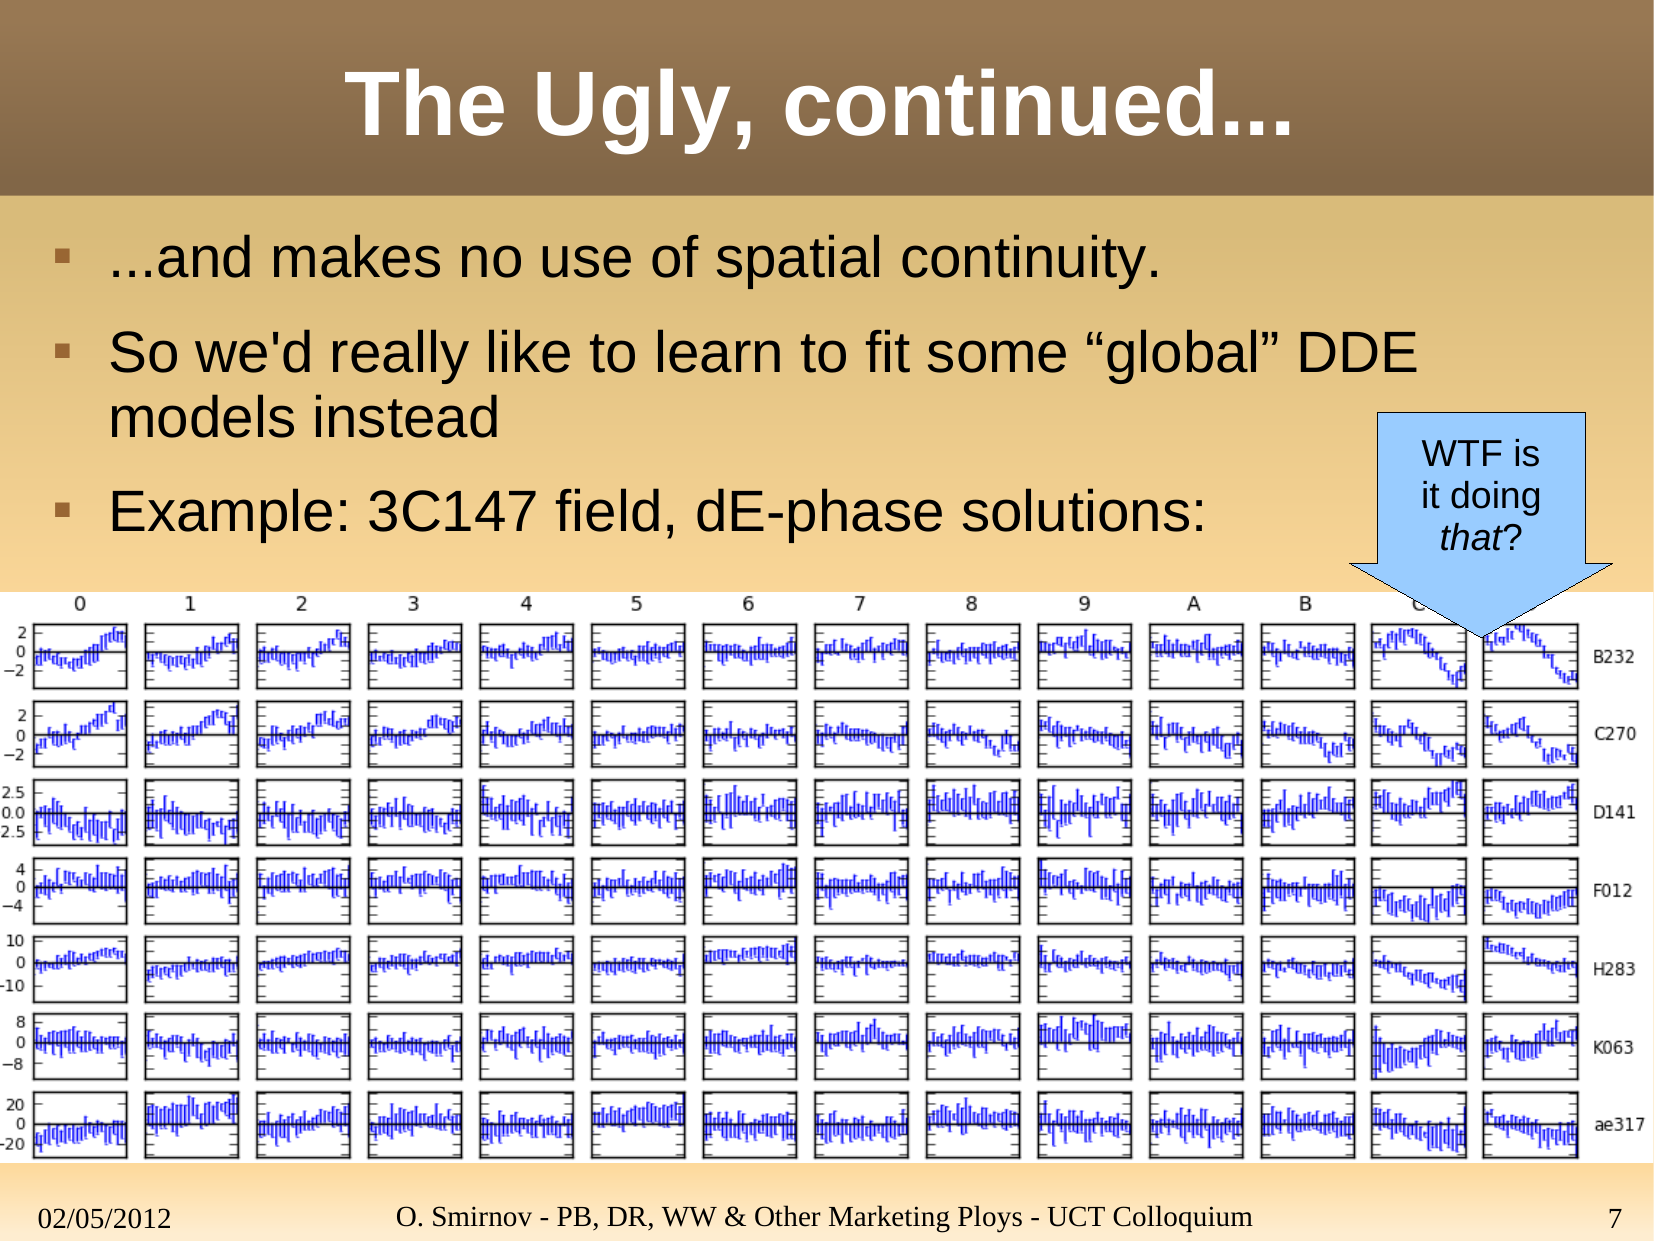

# The Ugly, continued...
...and makes no use of spatial continuity.
So we'd really like to learn to fit some “global” DDE models instead
Example: 3C147 field, dE-phase solutions:
WTF is
it doing
that?
O. Smirnov - PB, DR, WW & Other Marketing Ploys - UCT Colloquium
02/05/2012
7